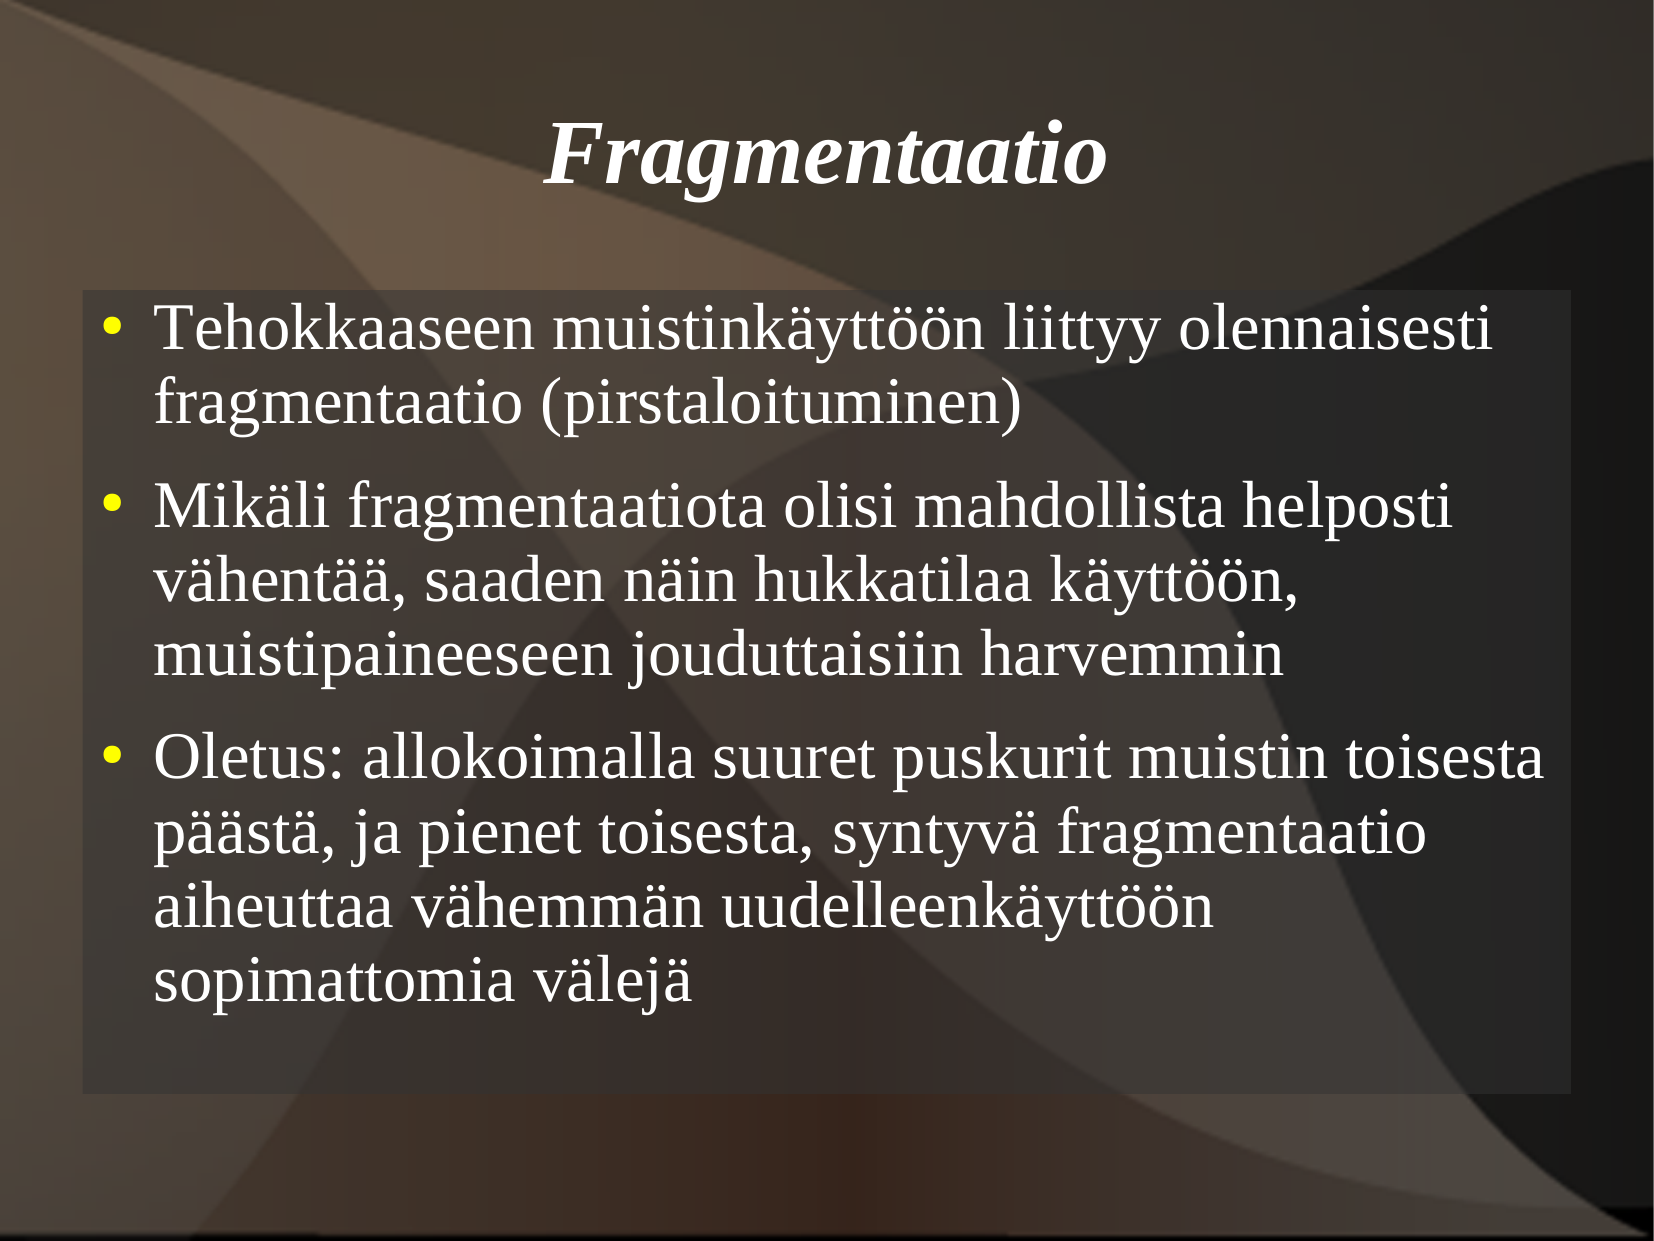

# Fragmentaatio
Tehokkaaseen muistinkäyttöön liittyy olennaisesti fragmentaatio (pirstaloituminen)
Mikäli fragmentaatiota olisi mahdollista helposti vähentää, saaden näin hukkatilaa käyttöön, muistipaineeseen jouduttaisiin harvemmin
Oletus: allokoimalla suuret puskurit muistin toisesta päästä, ja pienet toisesta, syntyvä fragmentaatio aiheuttaa vähemmän uudelleenkäyttöön sopimattomia välejä